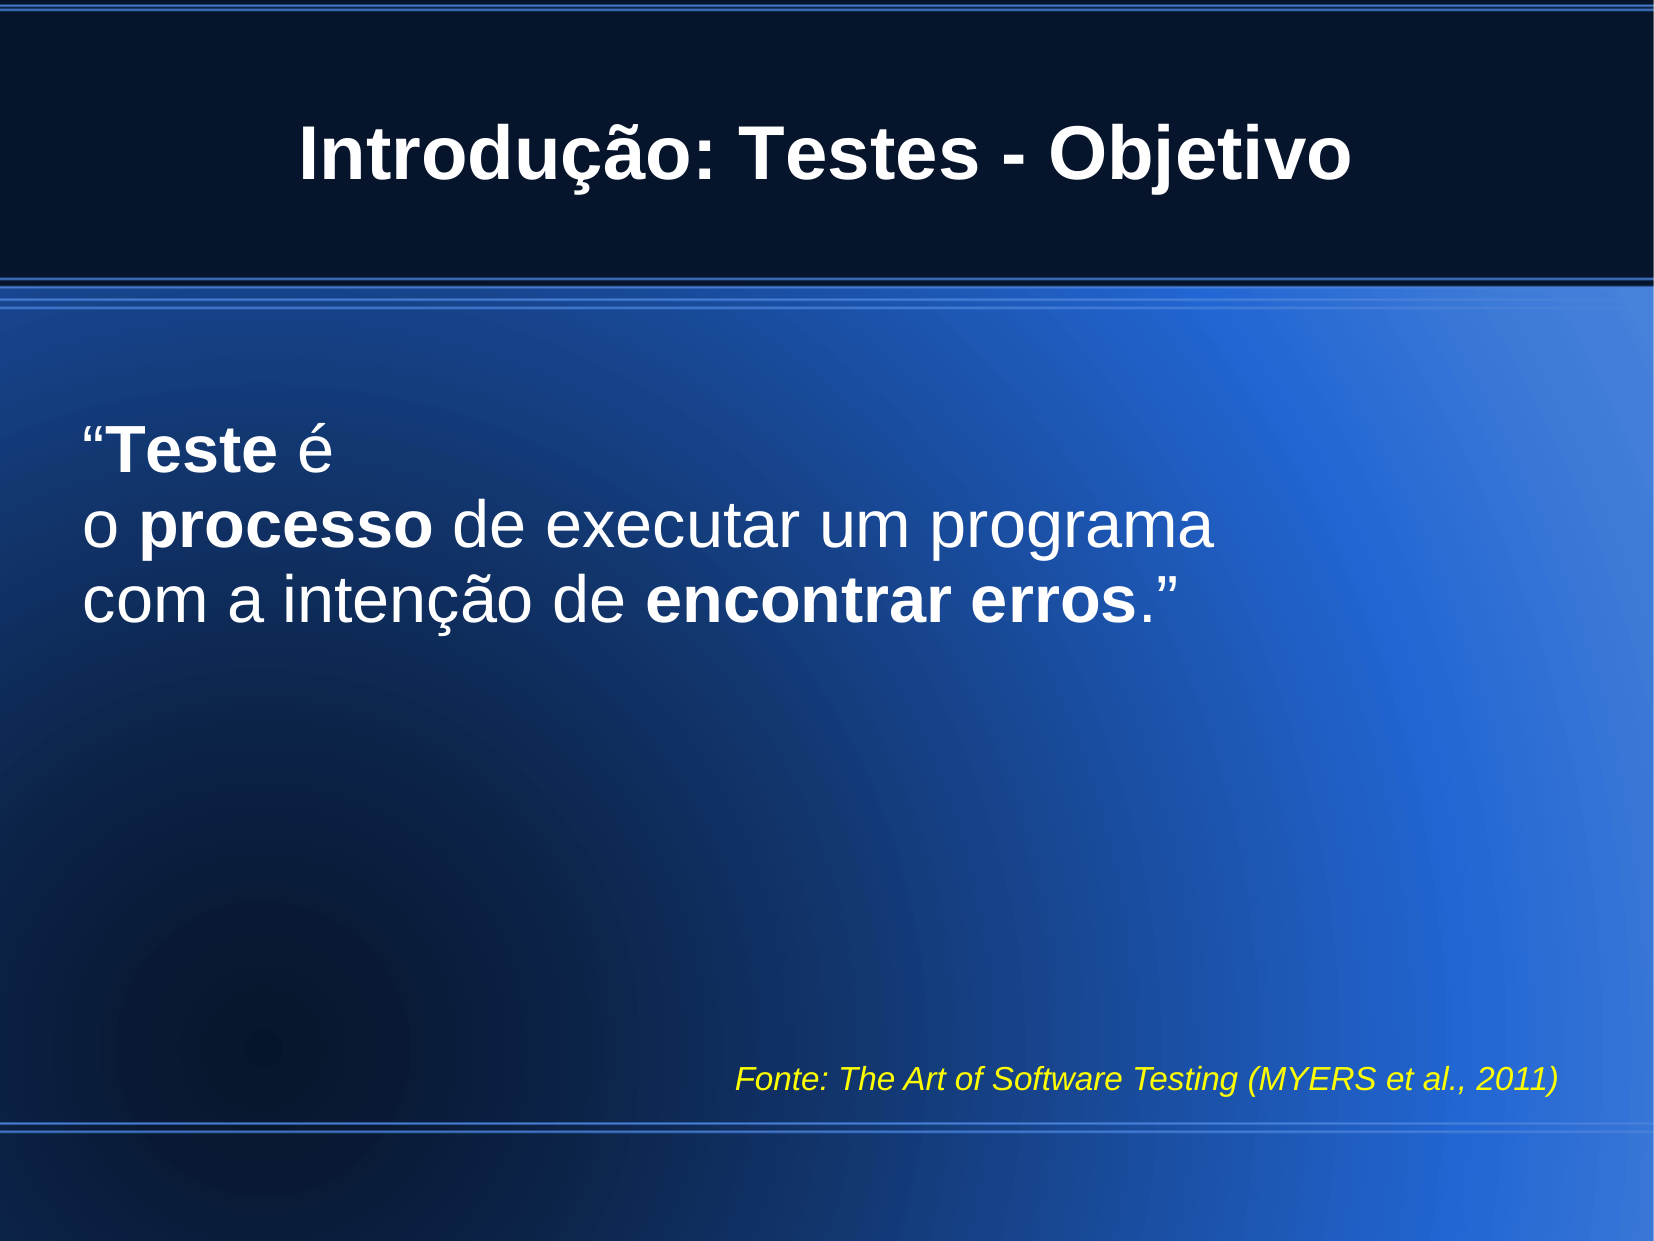

# Introdução: Testes - Objetivo
“Teste é
o processo de executar um programa
com a intenção de encontrar erros.”
Fonte: The Art of Software Testing (MYERS et al., 2011)